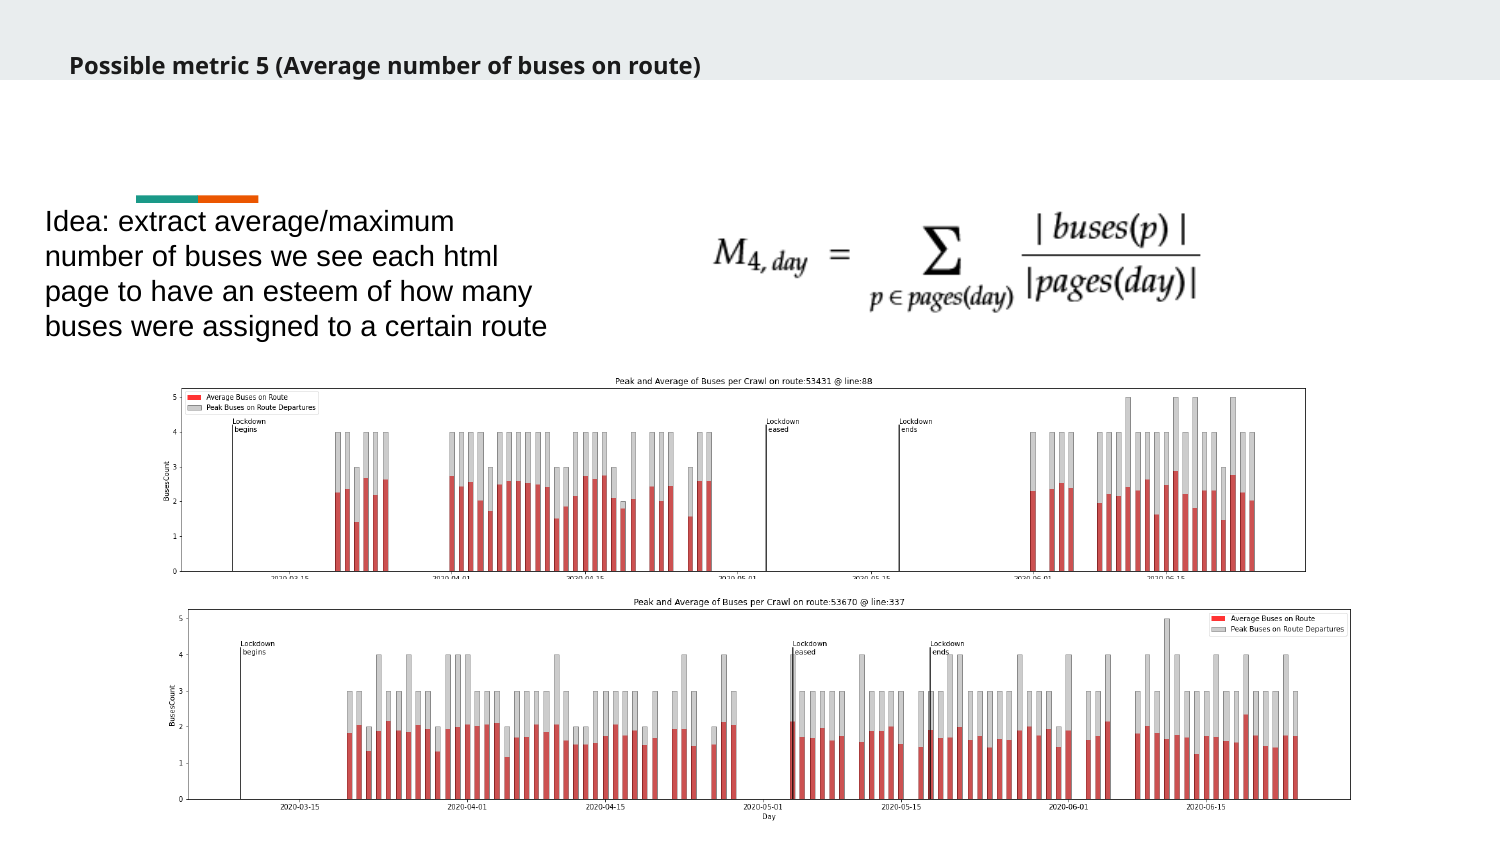

# Possible metric 5 (Average number of buses on route)
Idea: extract average/maximum number of buses we see each html page to have an esteem of how many buses were assigned to a certain route